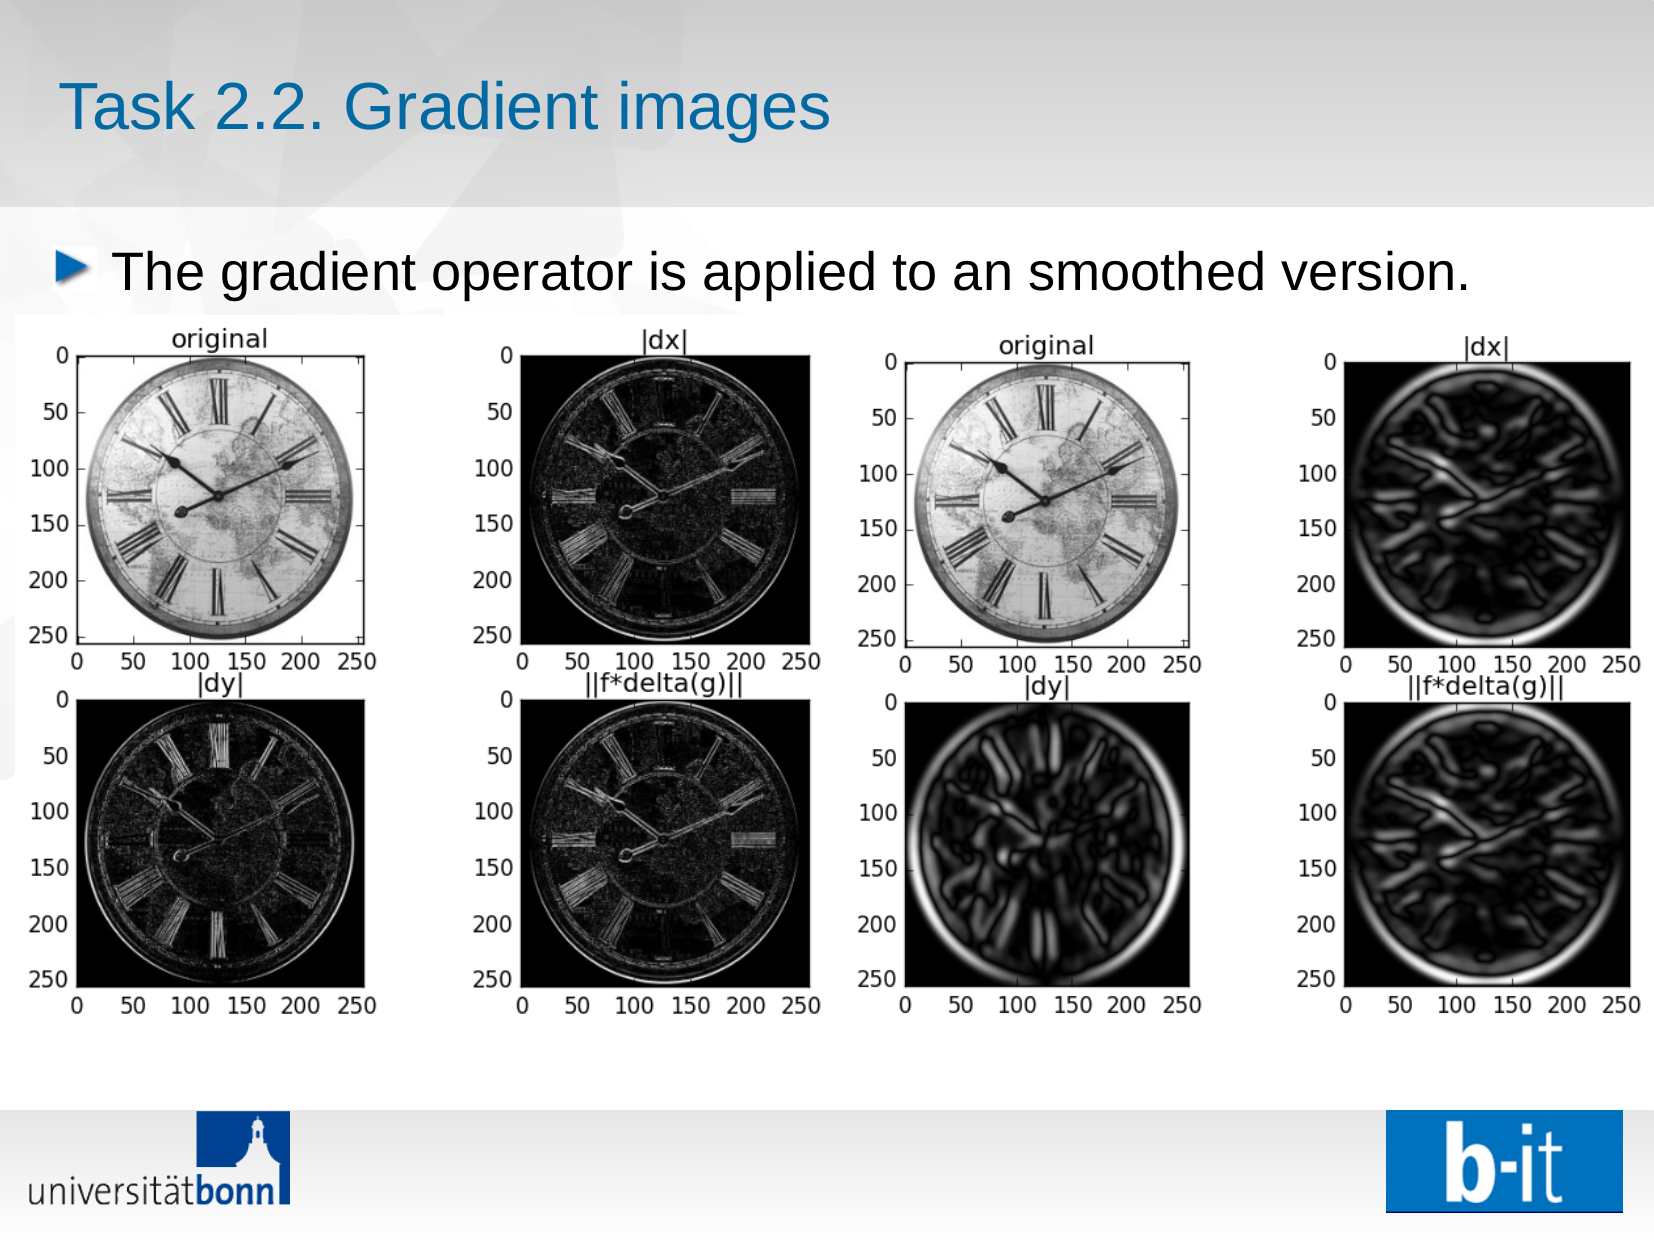

Task 2.2. Gradient images
 The gradient operator is applied to an smoothed version.